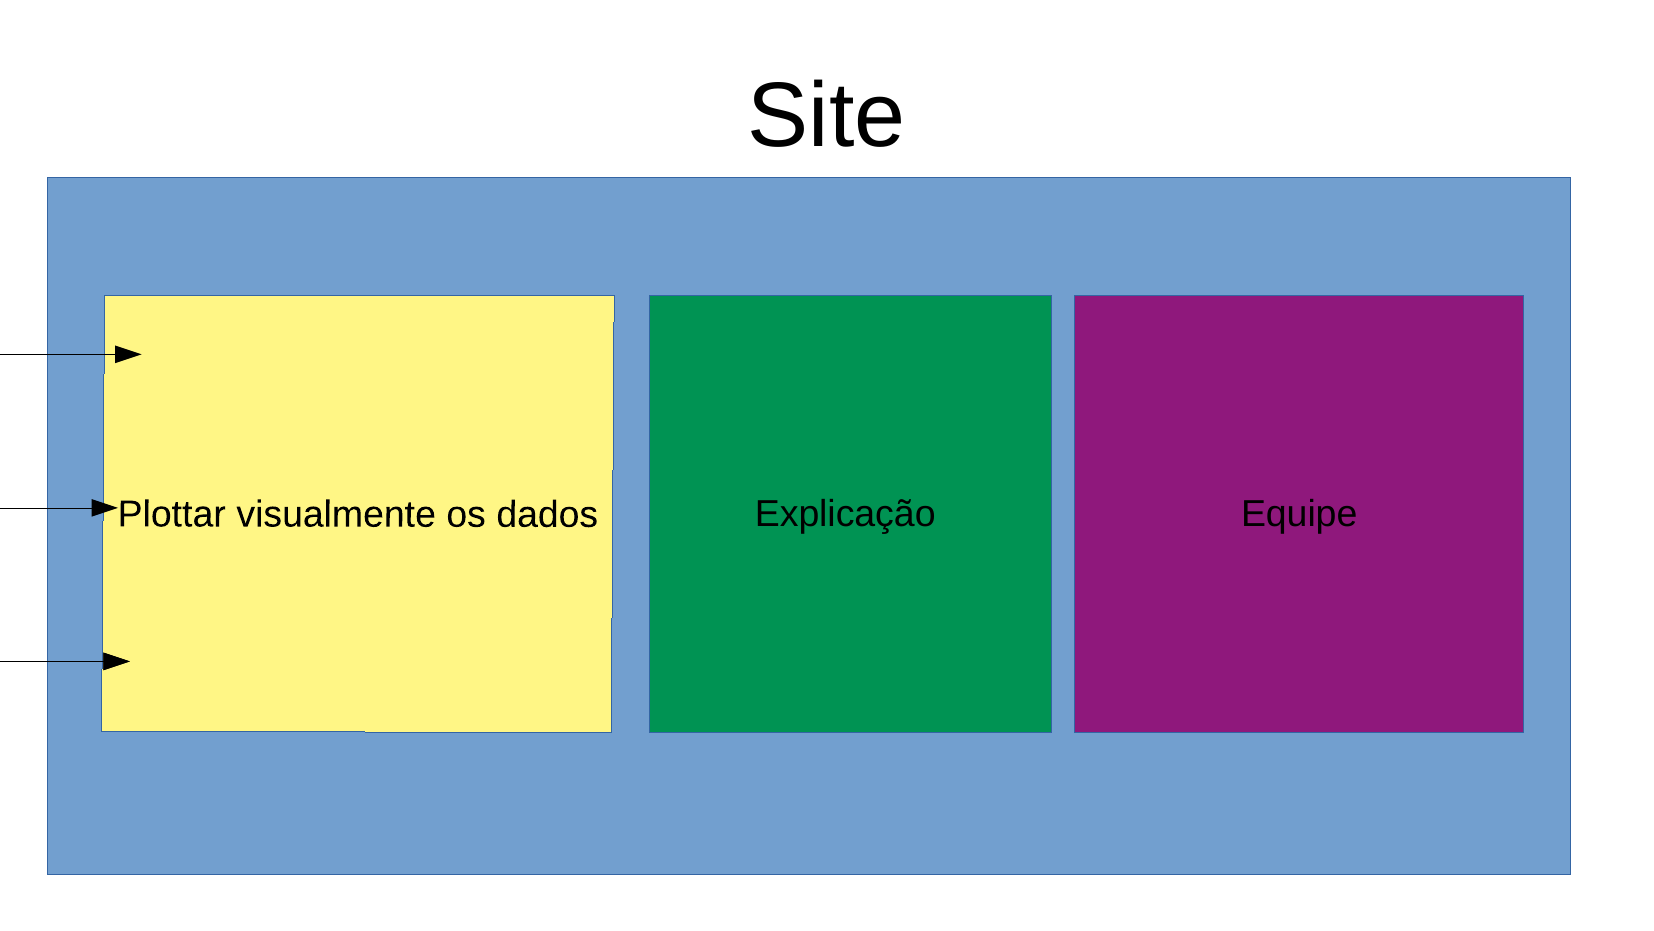

# Site
Explicação
Equipe
Plottar visualmente os dados